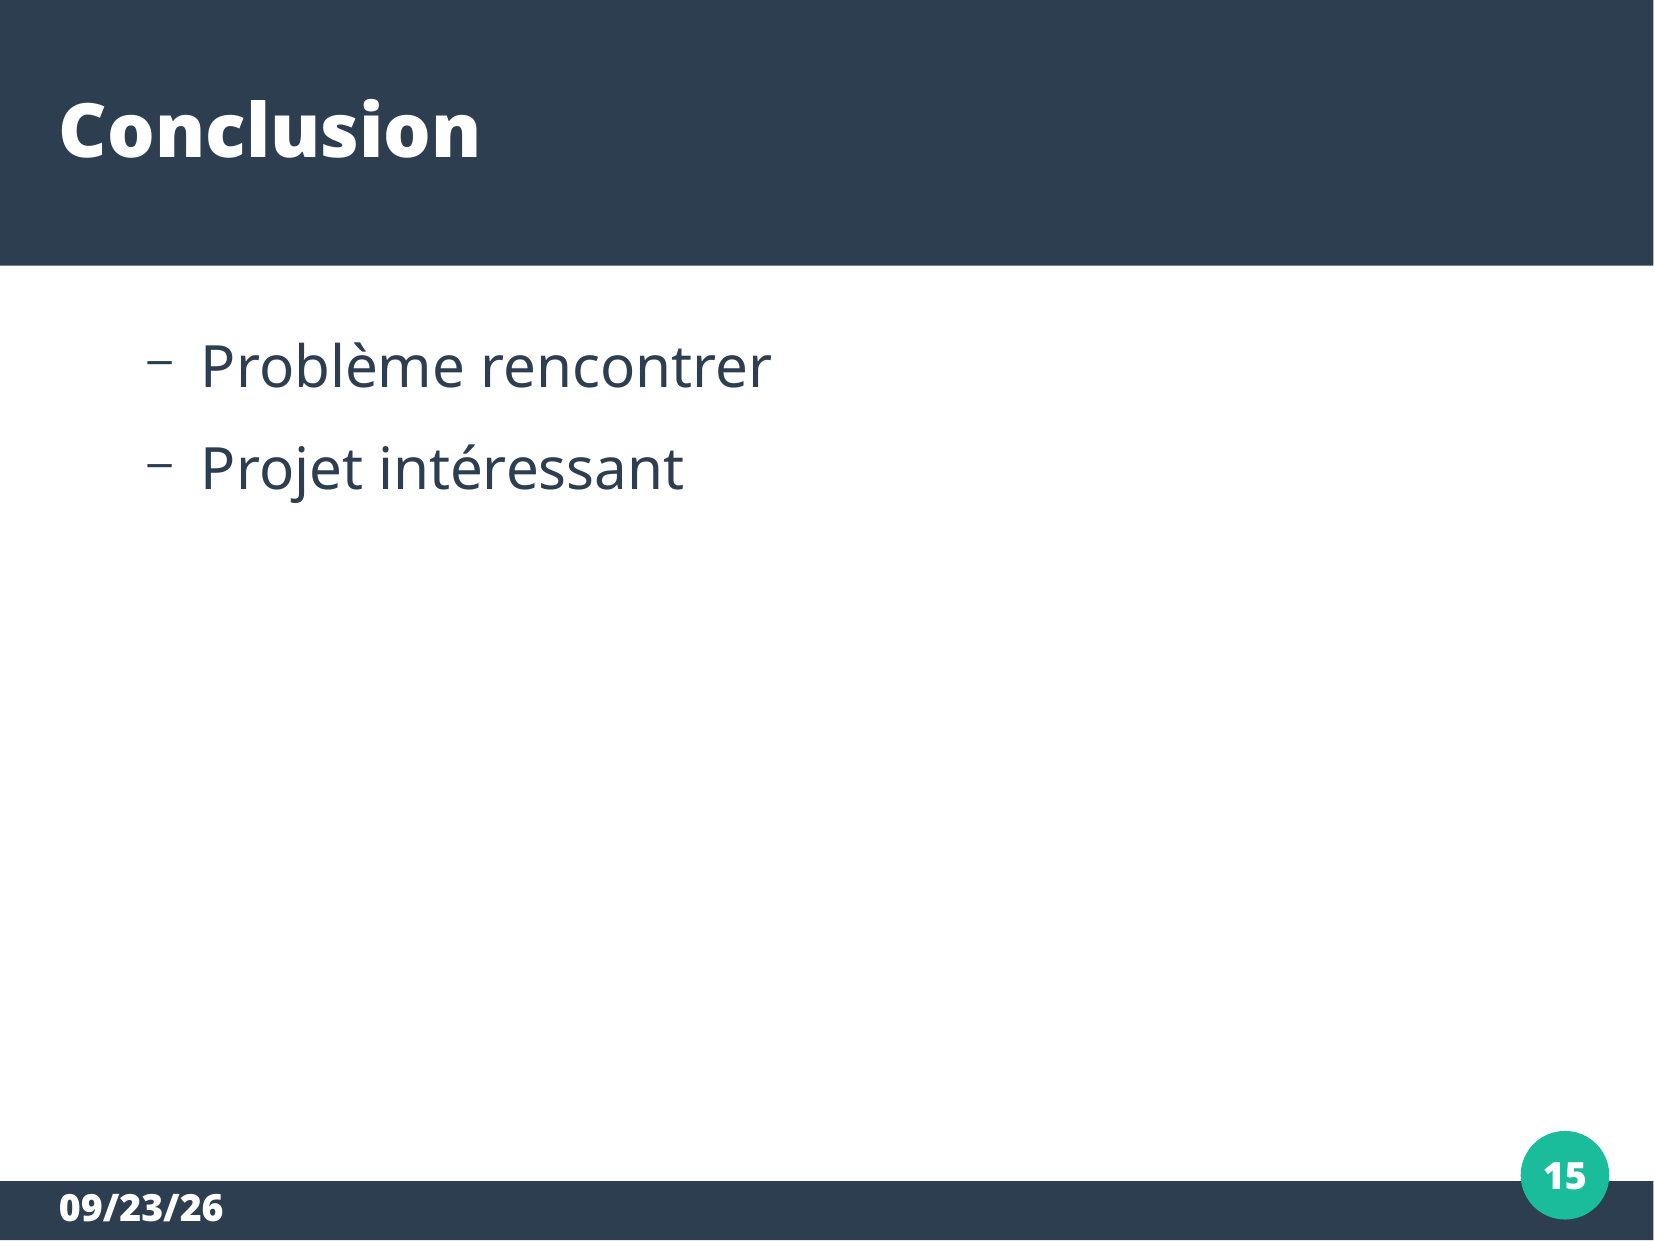

# Conclusion
Problème rencontrer
Projet intéressant
15